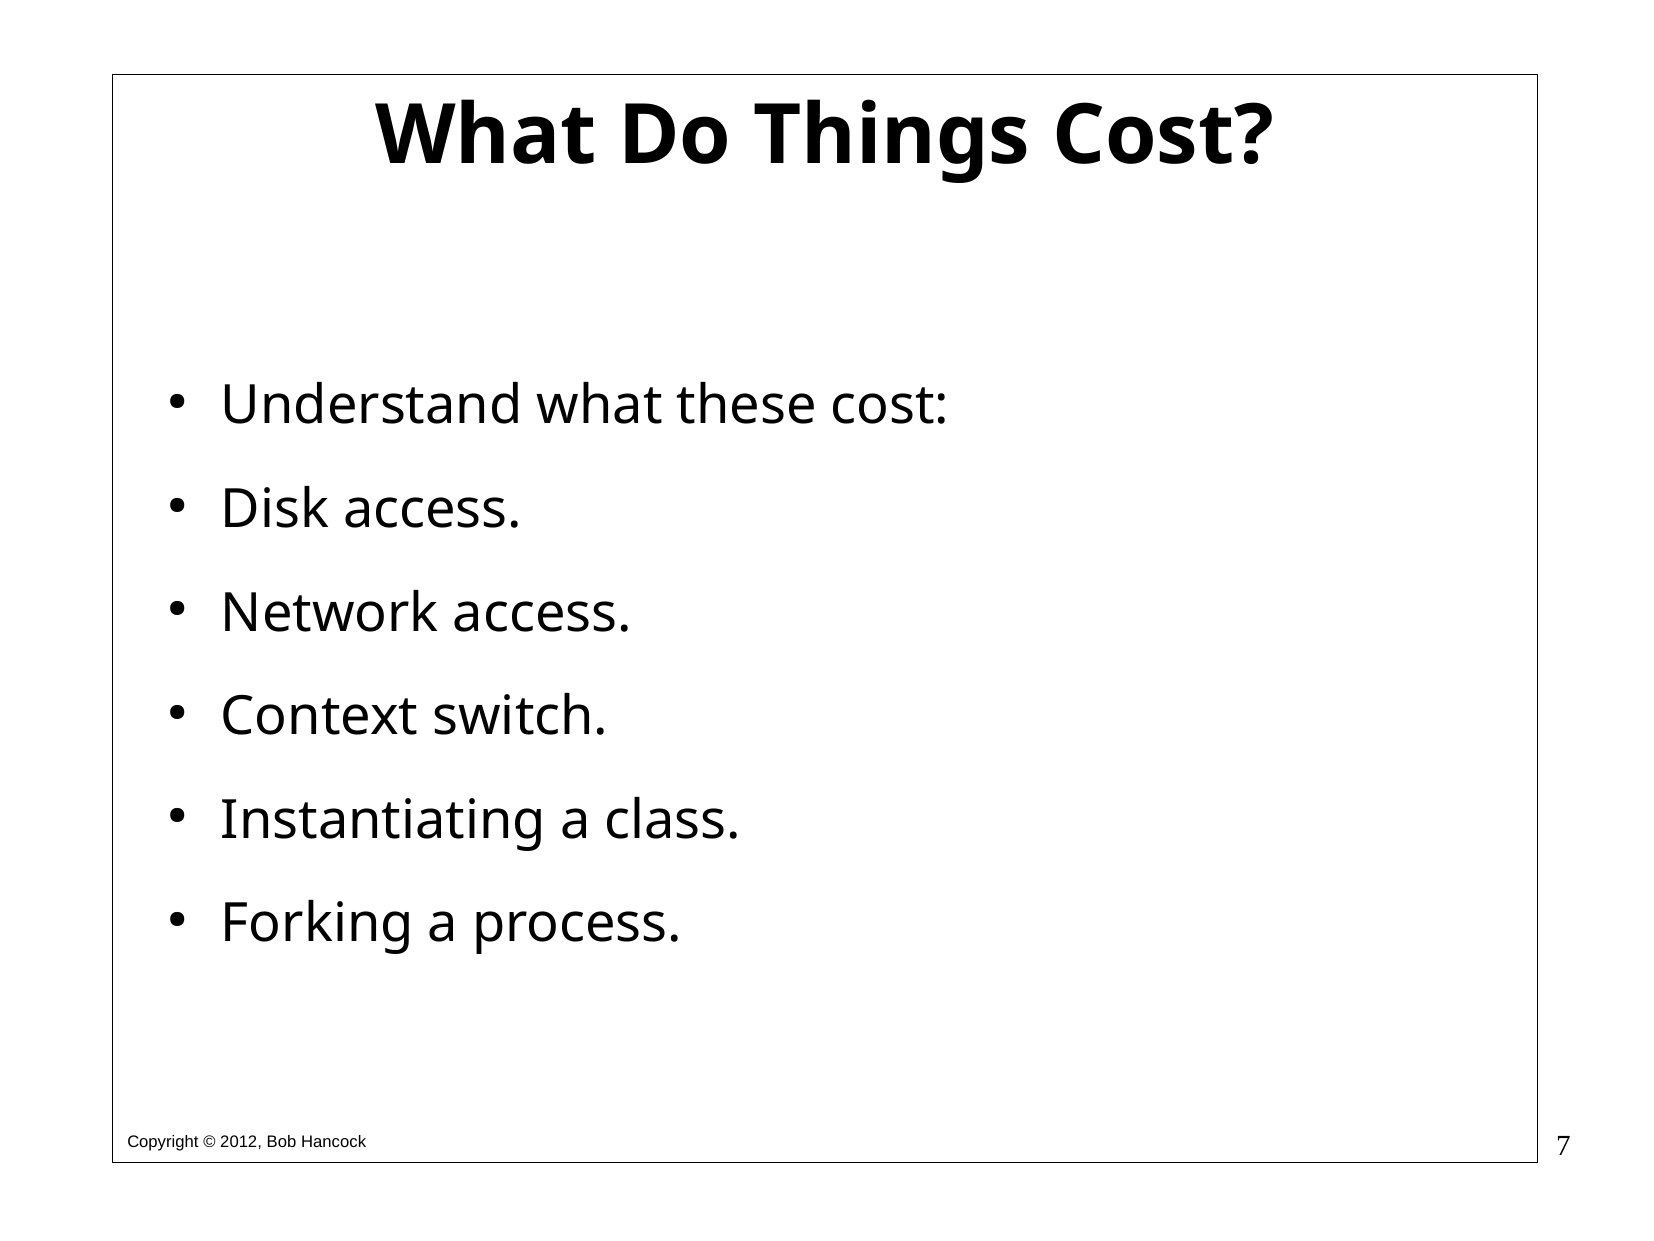

# What Do Things Cost?
Understand what these cost:
Disk access.
Network access.
Context switch.
Instantiating a class.
Forking a process.
Copyright © 2012, Bob Hancock
7